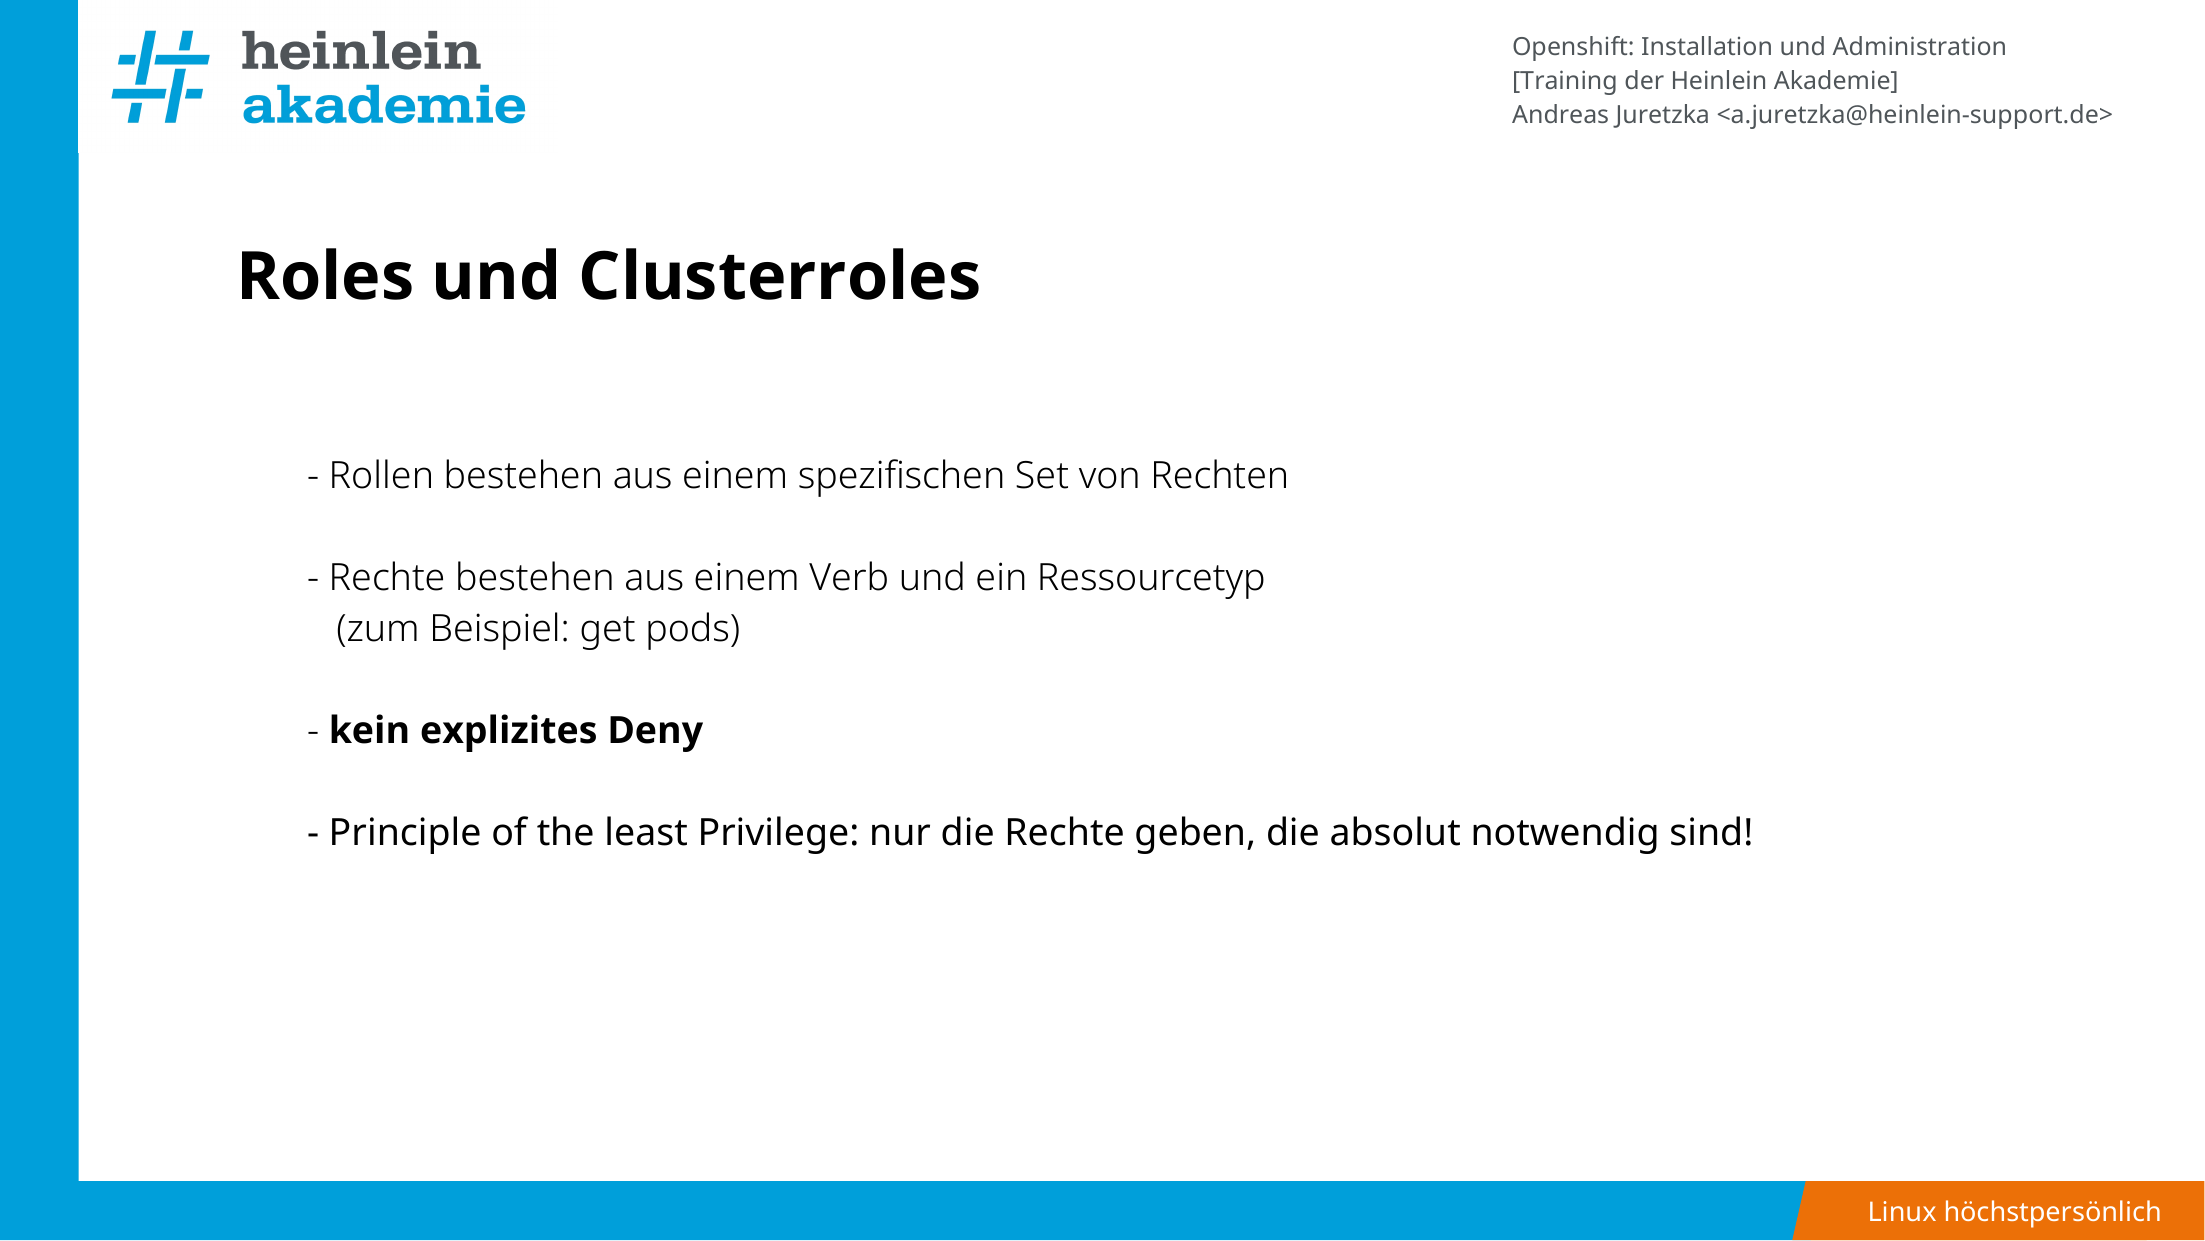

# Roles und Clusterroles
- Rollen bestehen aus einem spezifischen Set von Rechten
- Rechte bestehen aus einem Verb und ein Ressourcetyp
 (zum Beispiel: get pods)
- kein explizites Deny
- Principle of the least Privilege: nur die Rechte geben, die absolut notwendig sind!